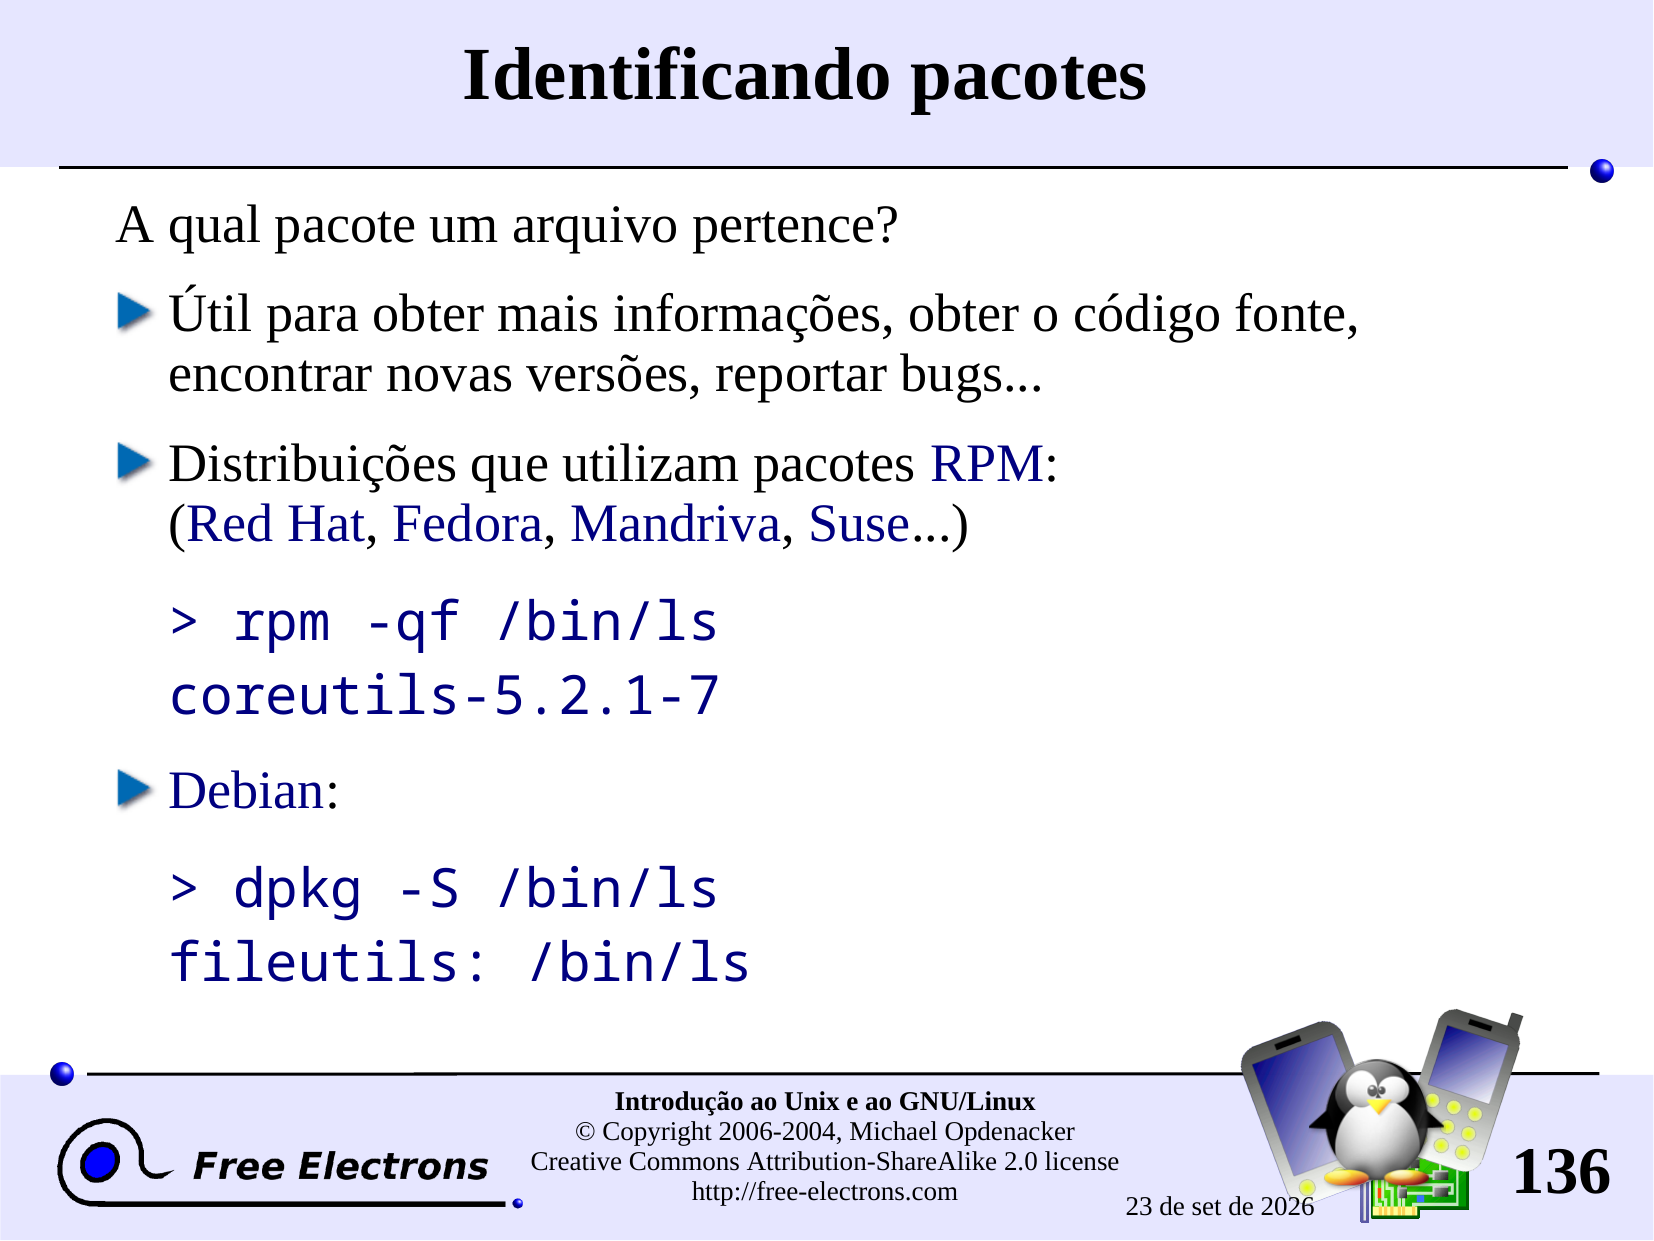

# Identificando pacotes
A qual pacote um arquivo pertence?
Útil para obter mais informações, obter o código fonte, encontrar novas versões, reportar bugs...
Distribuições que utilizam pacotes RPM:
(Red Hat, Fedora, Mandriva, Suse...)
> rpm -qf /bin/ls
coreutils-5.2.1-7
Debian:
> dpkg -S /bin/ls
fileutils: /bin/ls